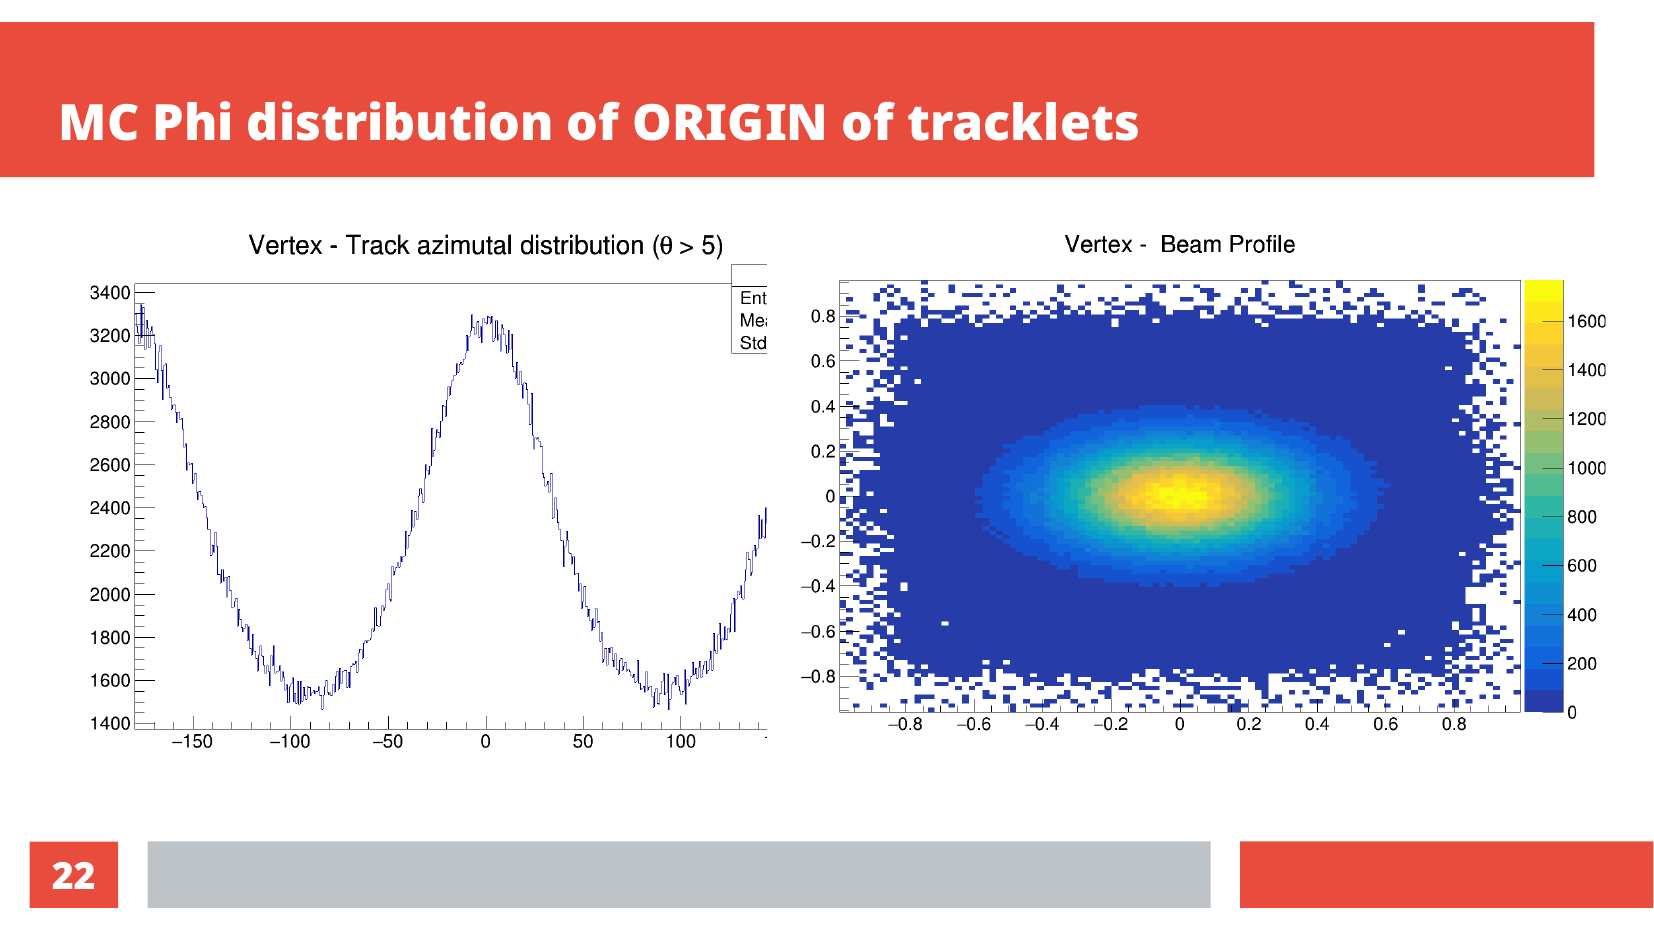

# MC Phi distribution of ORIGIN of tracklets
22